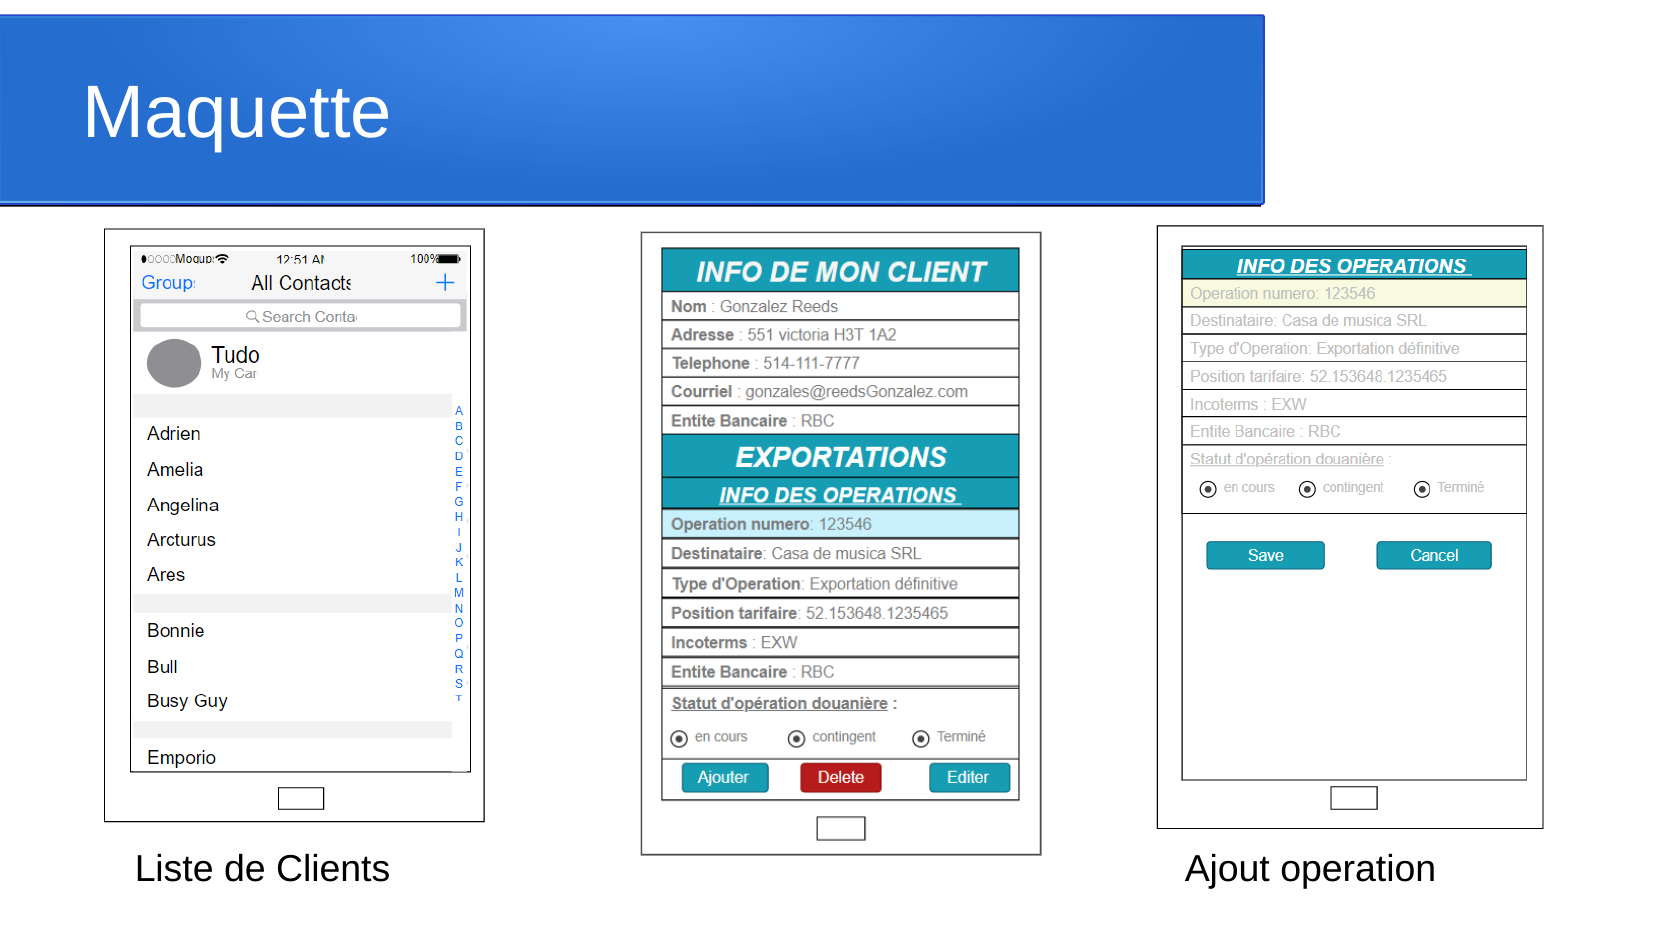

# Maquette
Liste de Clients
Ajout operation